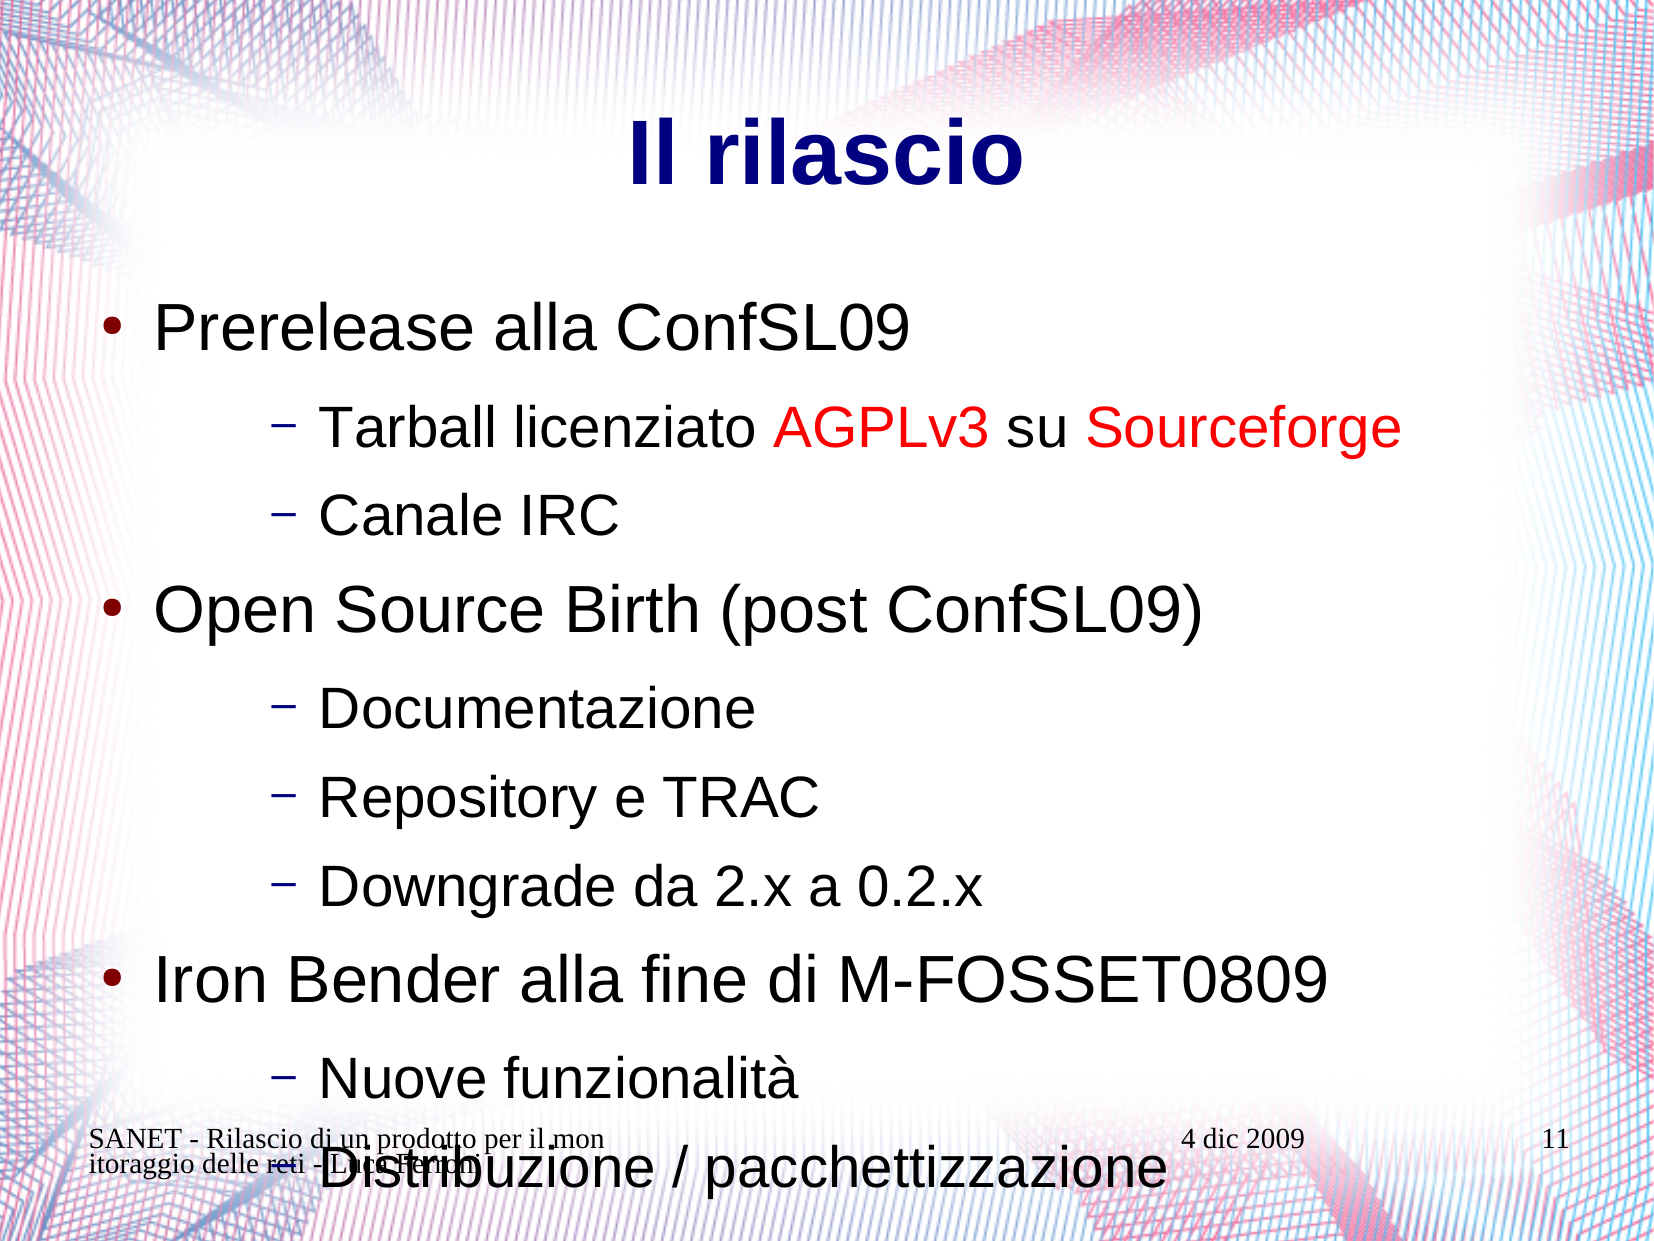

Il rilascio
# Prerelease alla ConfSL09
Tarball licenziato AGPLv3 su Sourceforge
Canale IRC
Open Source Birth (post ConfSL09)
Documentazione
Repository e TRAC
Downgrade da 2.x a 0.2.x
Iron Bender alla fine di M-FOSSET0809
Nuove funzionalità
Distribuzione / pacchettizzazione
SANET - Rilascio di un prodotto per il monitoraggio delle reti - Luca Ferroni
11
4 dic 2009